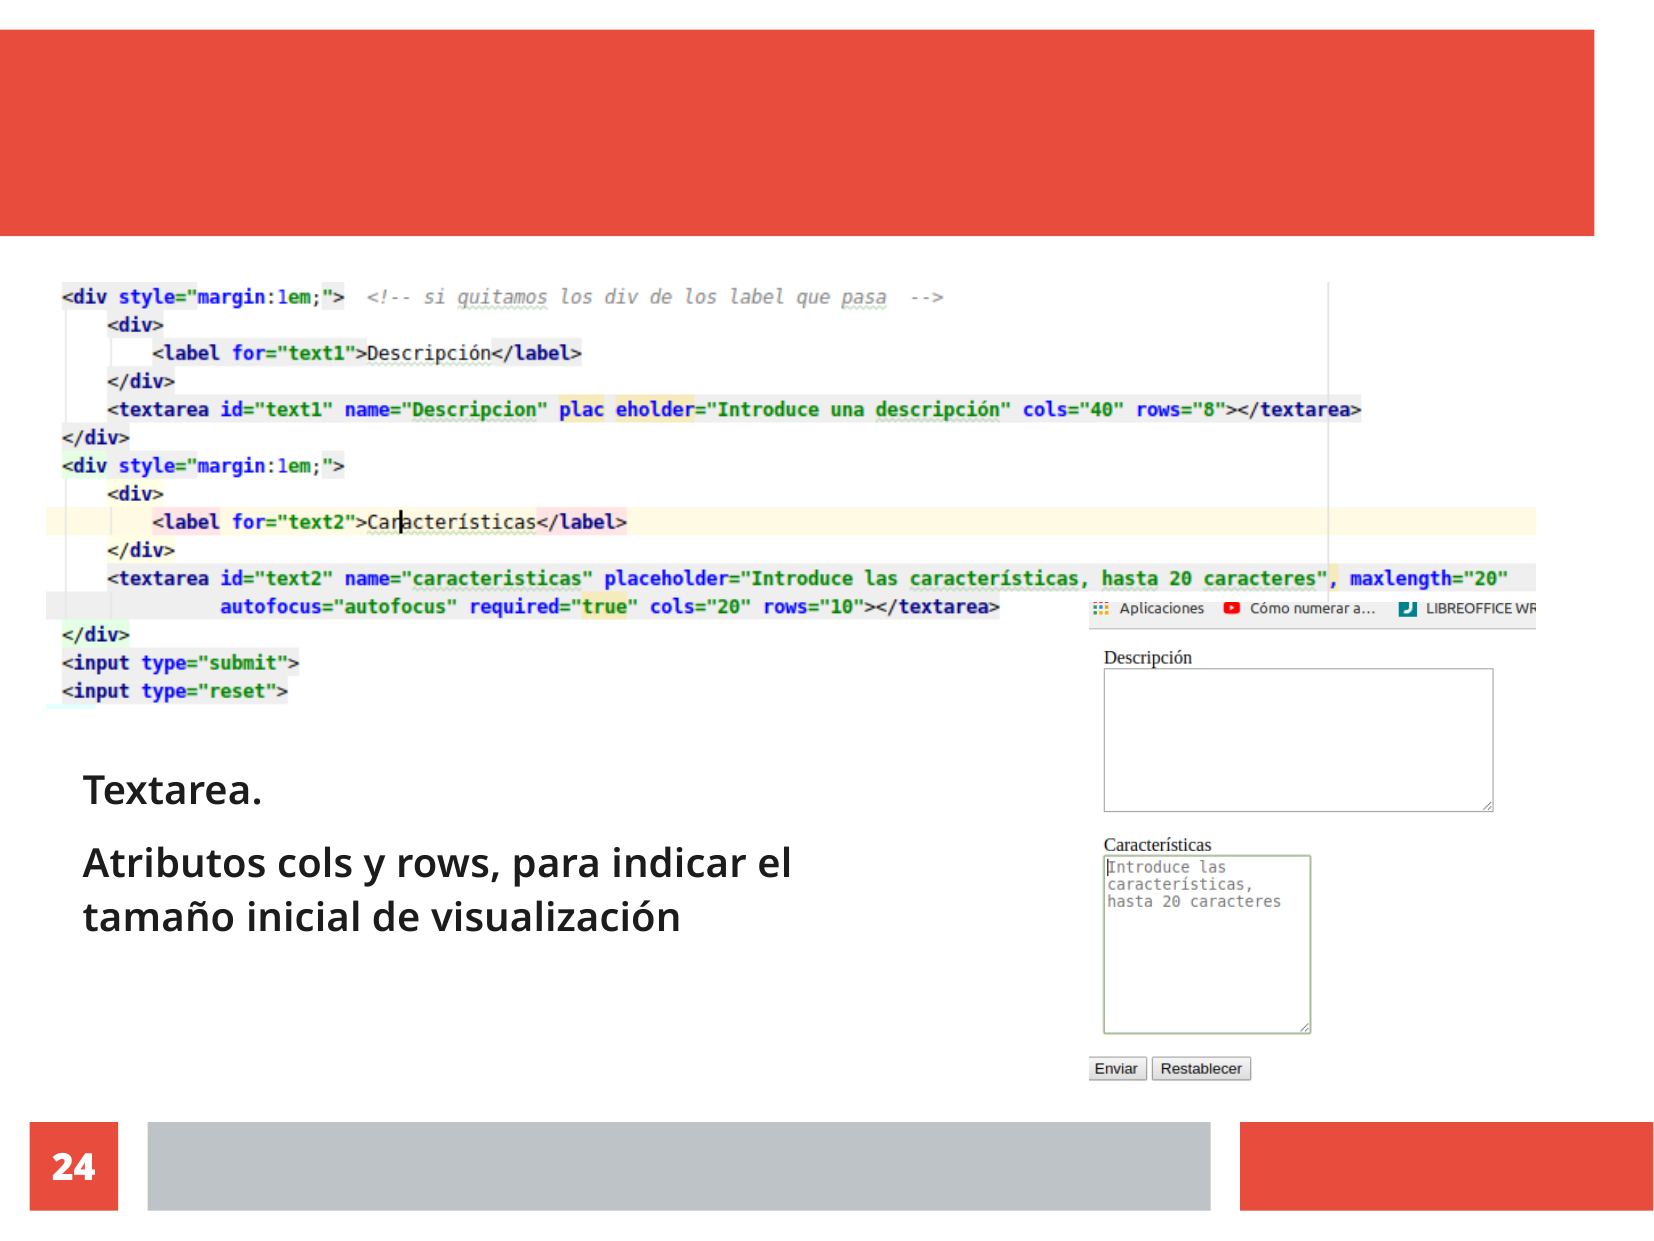

#
Textarea.
Atributos cols y rows, para indicar el tamaño inicial de visualización
24